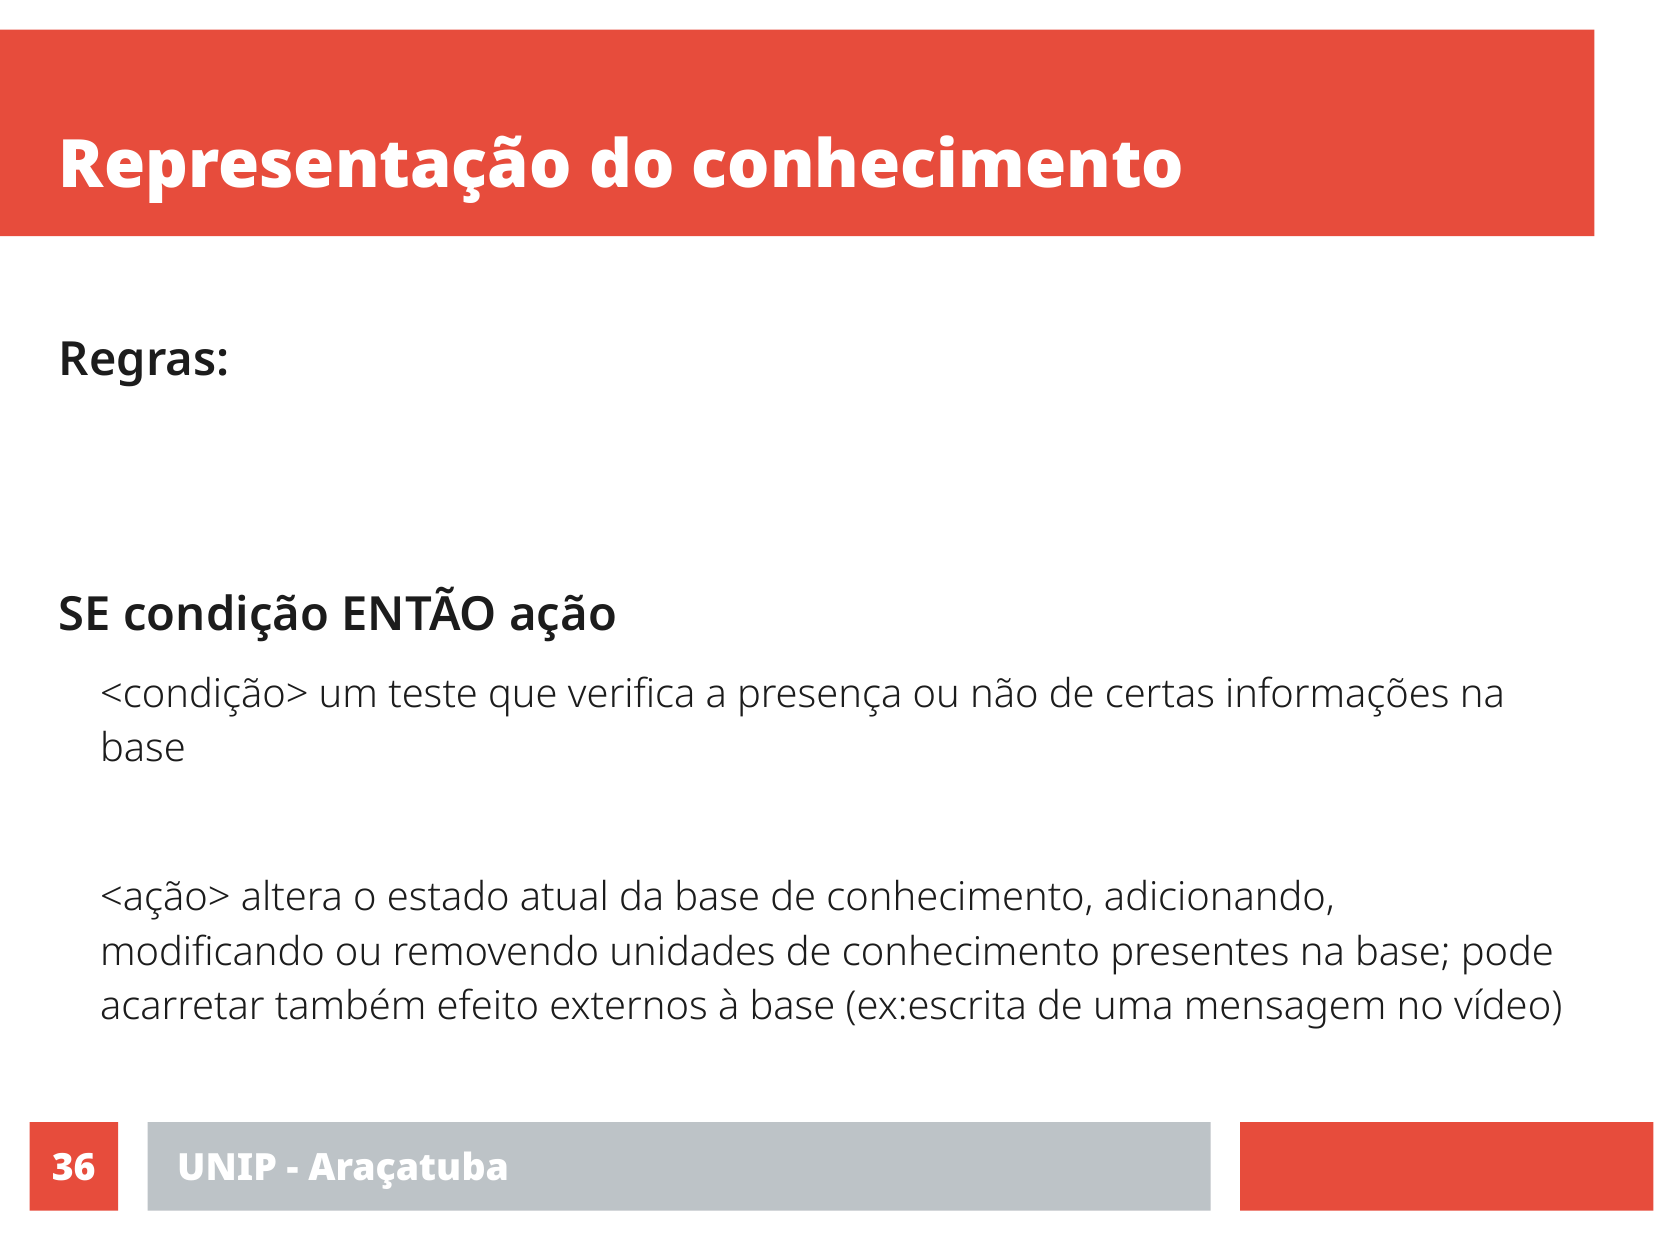

# Representação do conhecimento
Regras:
SE condição ENTÃO ação
<condição> um teste que verifica a presença ou não de certas informações na base
<ação> altera o estado atual da base de conhecimento, adicionando, modificando ou removendo unidades de conhecimento presentes na base; pode acarretar também efeito externos à base (ex:escrita de uma mensagem no vídeo)
36
UNIP - Araçatuba